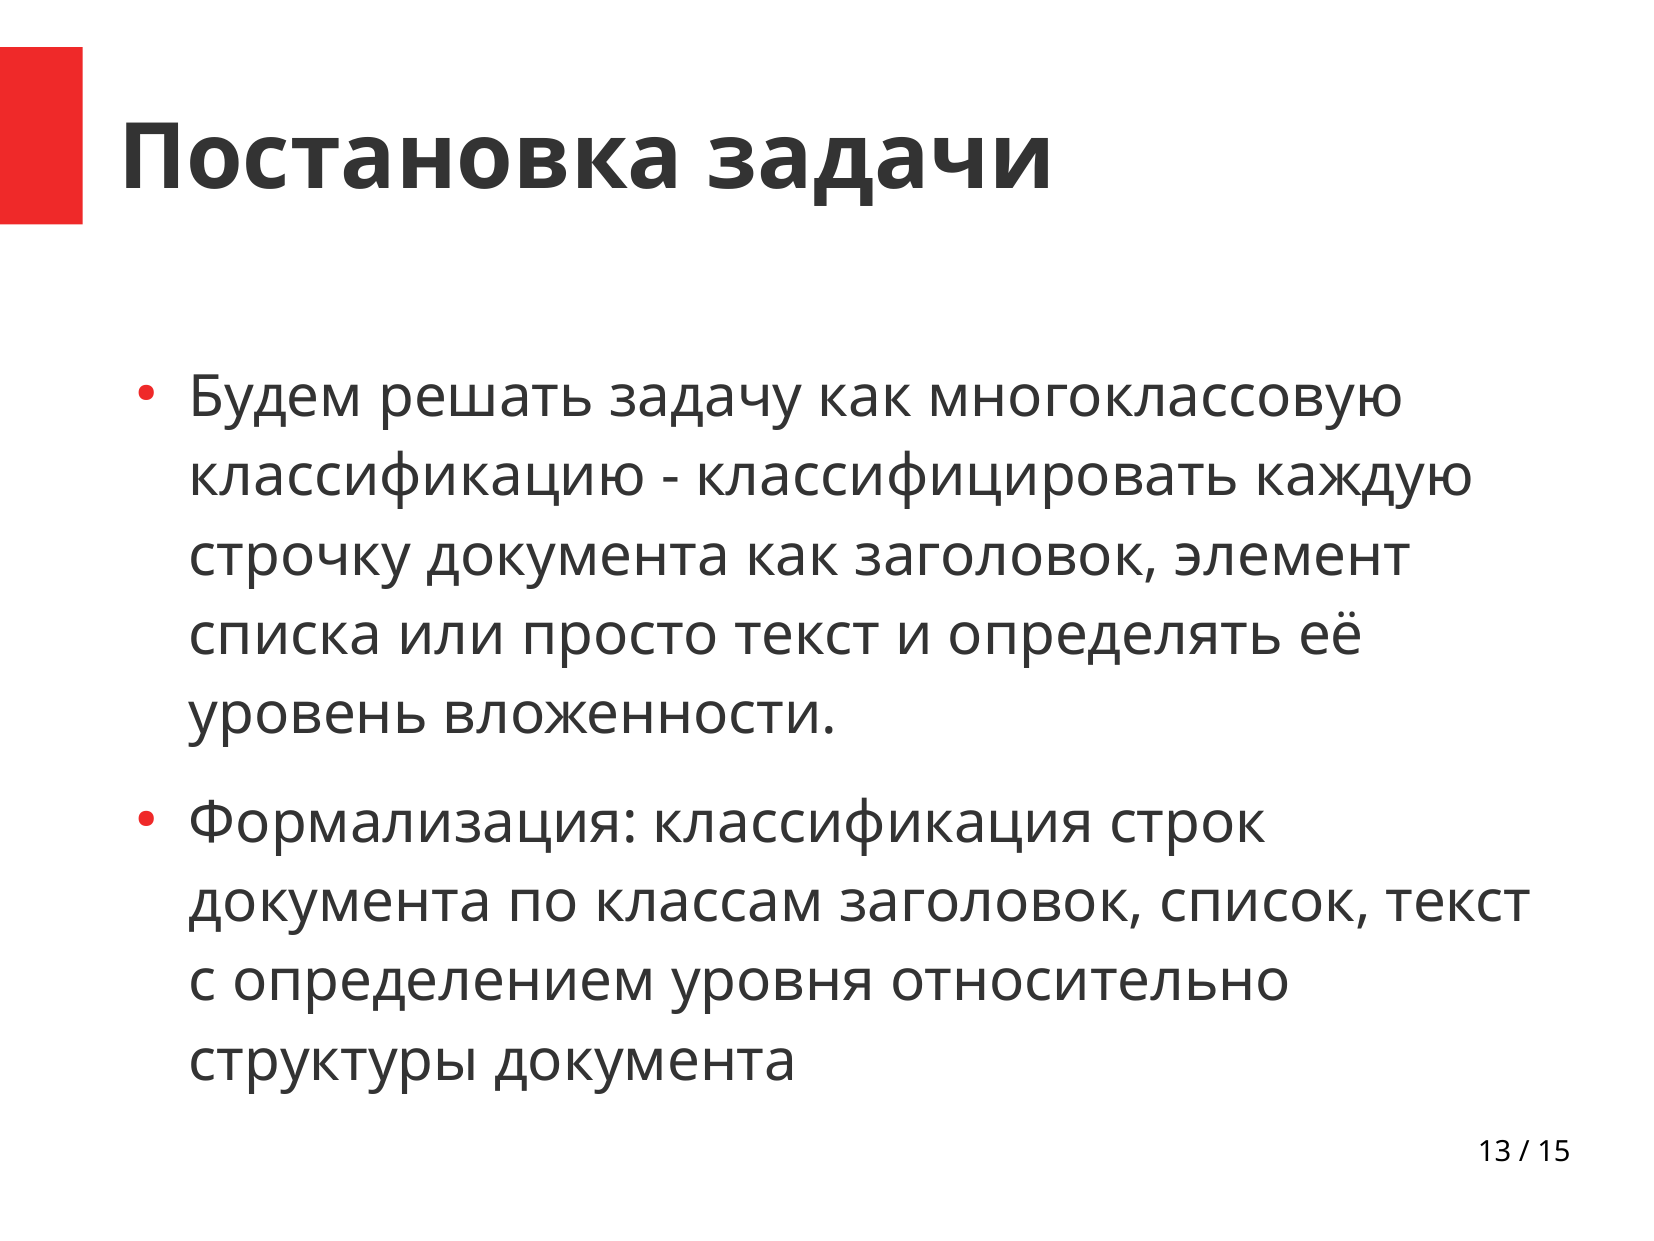

# Постановка задачи
Будем решать задачу как многоклассовую классификацию - классифицировать каждую строчку документа как заголовок, элемент списка или просто текст и определять её уровень вложенности.
Формализация: классификация строк документа по классам заголовок, список, текст с определением уровня относительно структуры документа
13